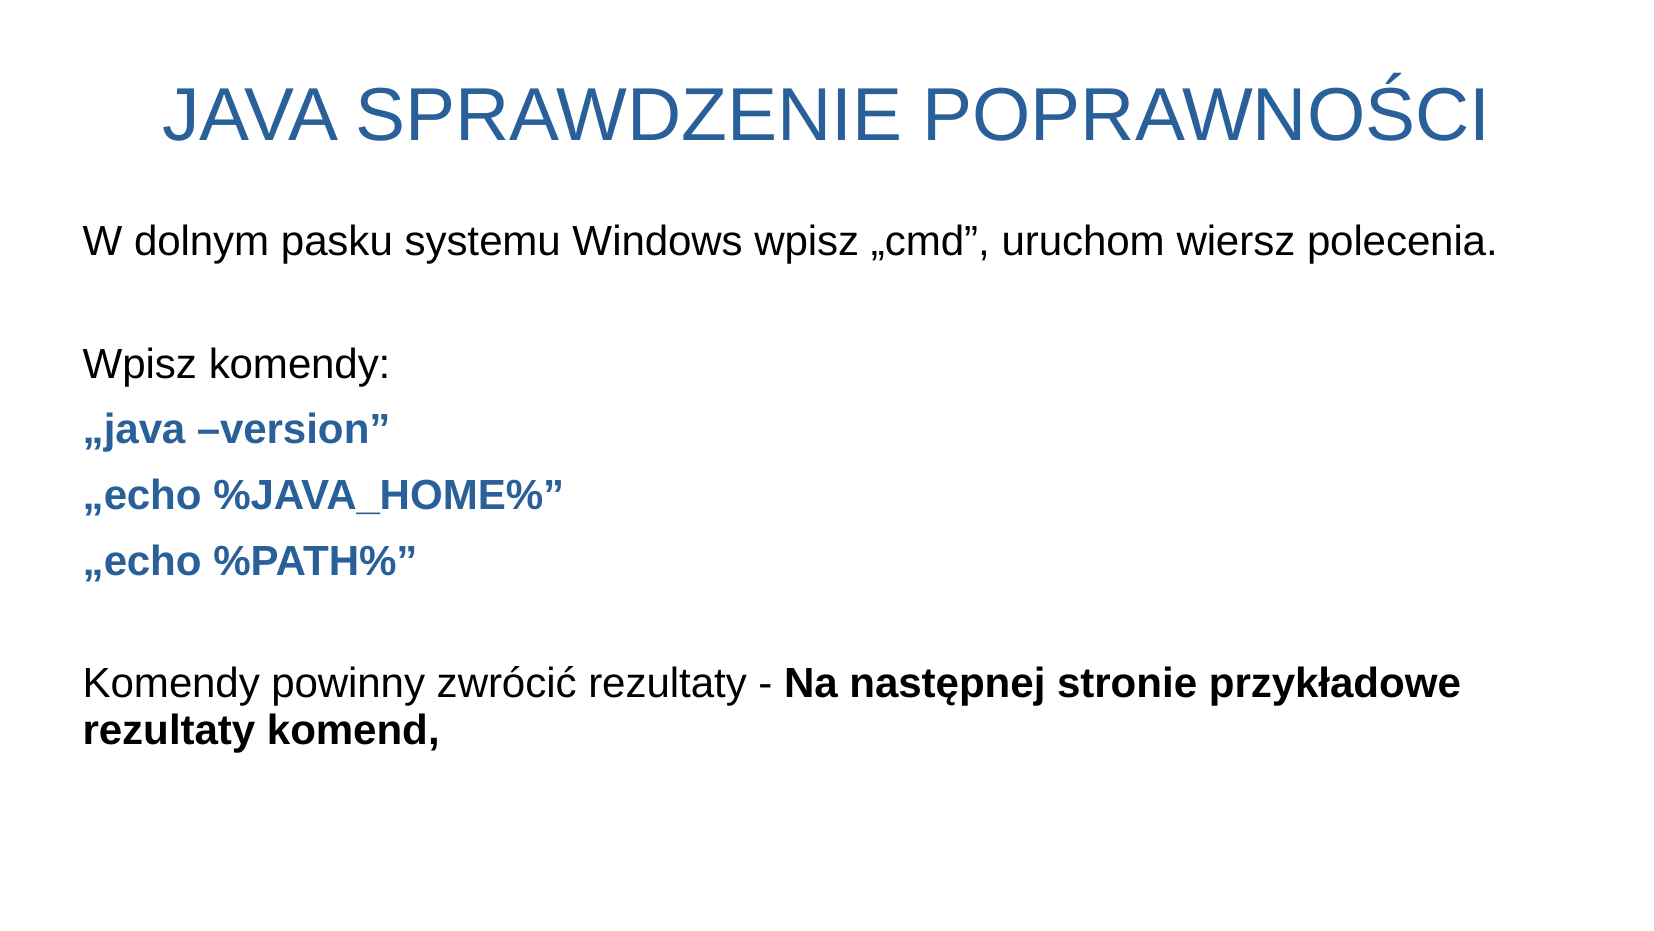

# JAVA SPRAWDZENIE POPRAWNOŚCI
W dolnym pasku systemu Windows wpisz „cmd”, uruchom wiersz polecenia.
Wpisz komendy:
„java –version”
„echo %JAVA_HOME%”
„echo %PATH%”
Komendy powinny zwrócić rezultaty - Na następnej stronie przykładowe rezultaty komend,